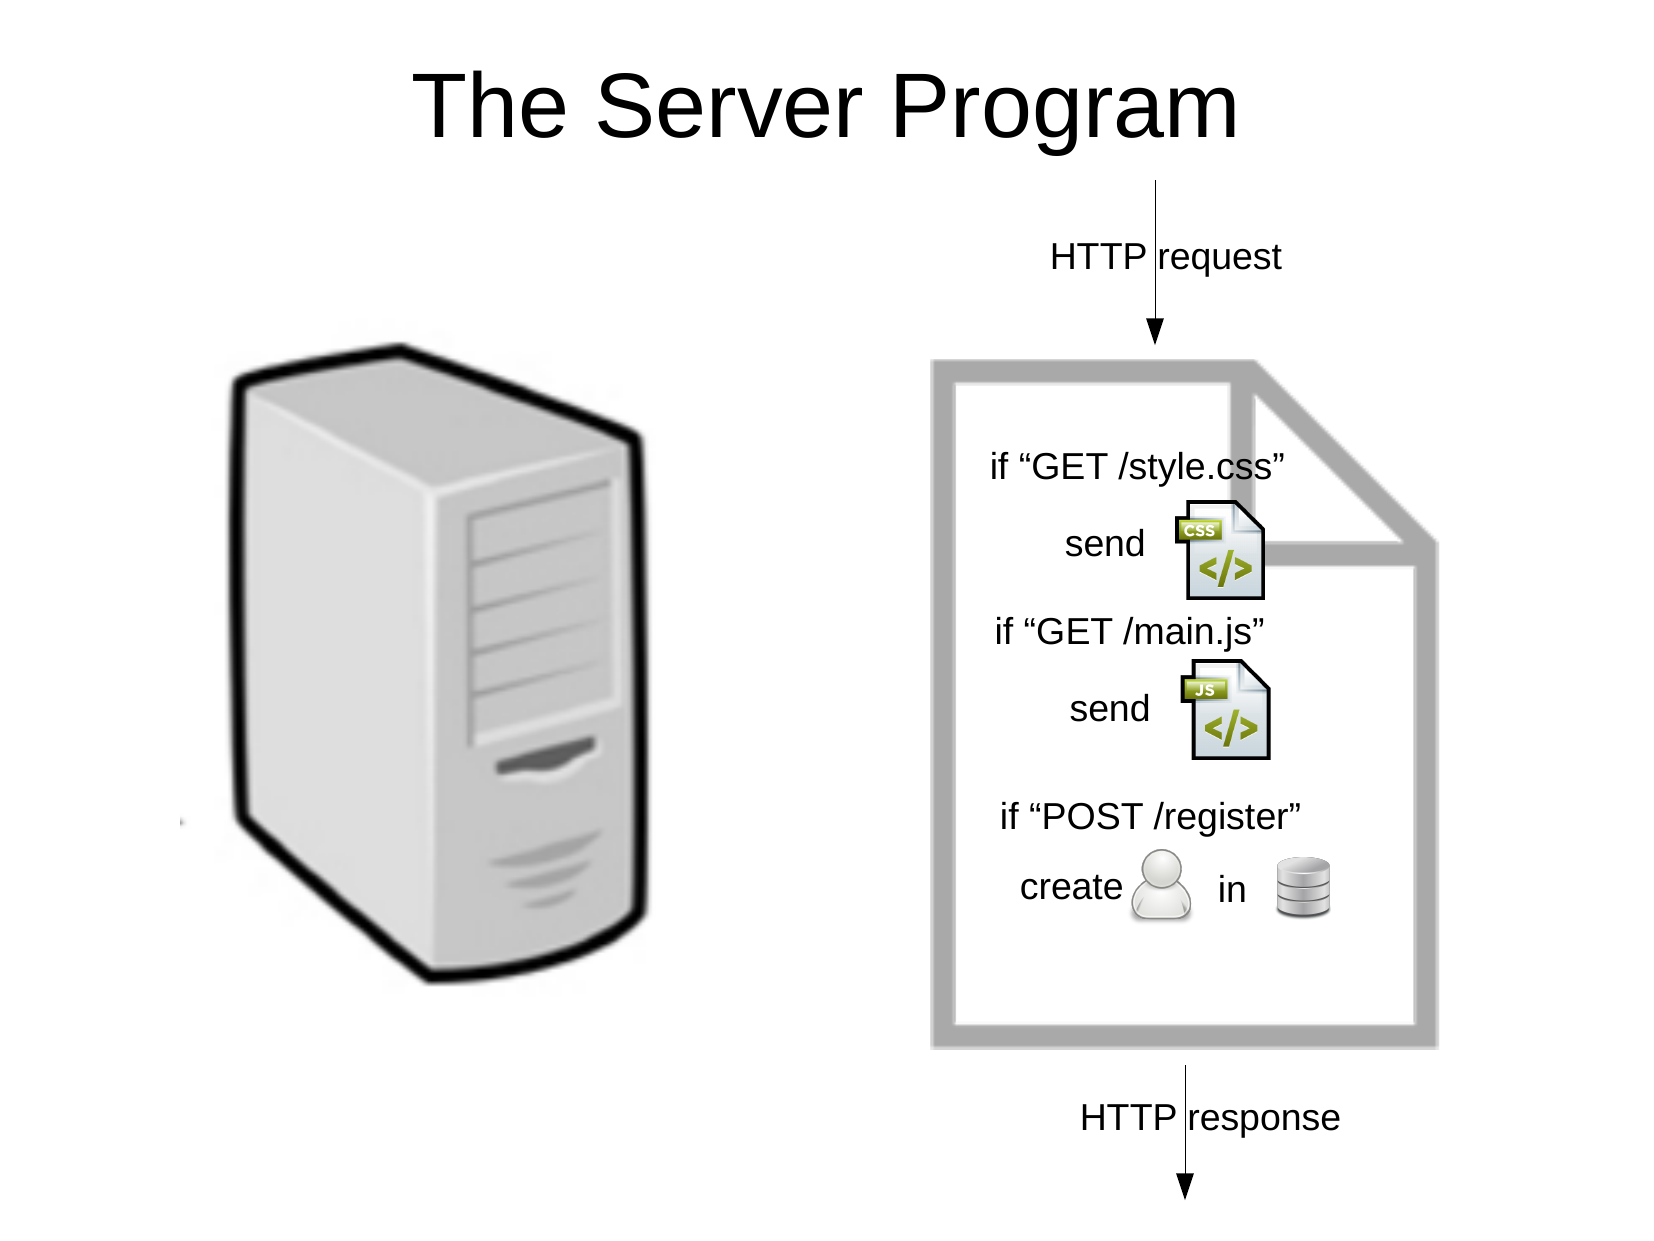

# The Server Program
HTTP request
if “GET /style.css”
send
if “GET /main.js”
send
if “POST /register”
create
in
HTTP response